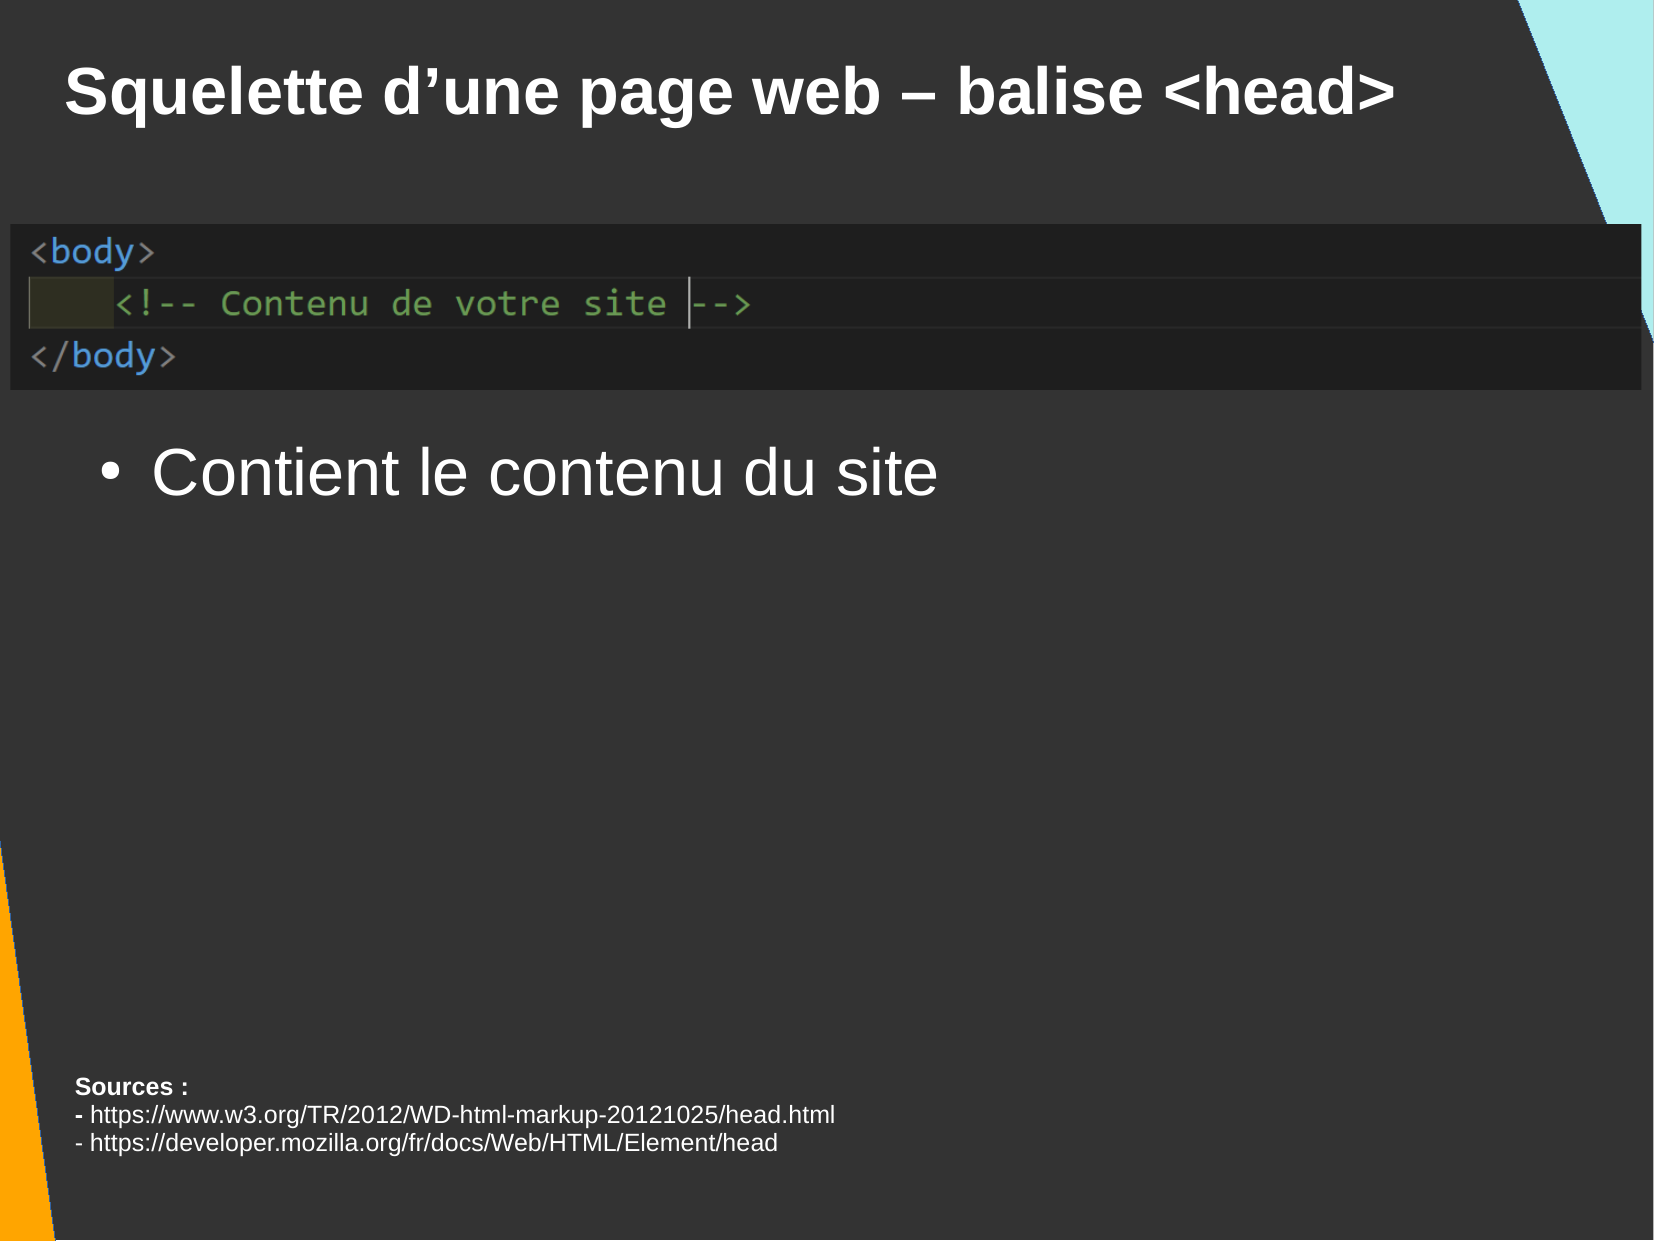

# Squelette d’une page web – balise <head>
Contient le contenu du site
Sources :
- https://www.w3.org/TR/2012/WD-html-markup-20121025/head.html
- https://developer.mozilla.org/fr/docs/Web/HTML/Element/head